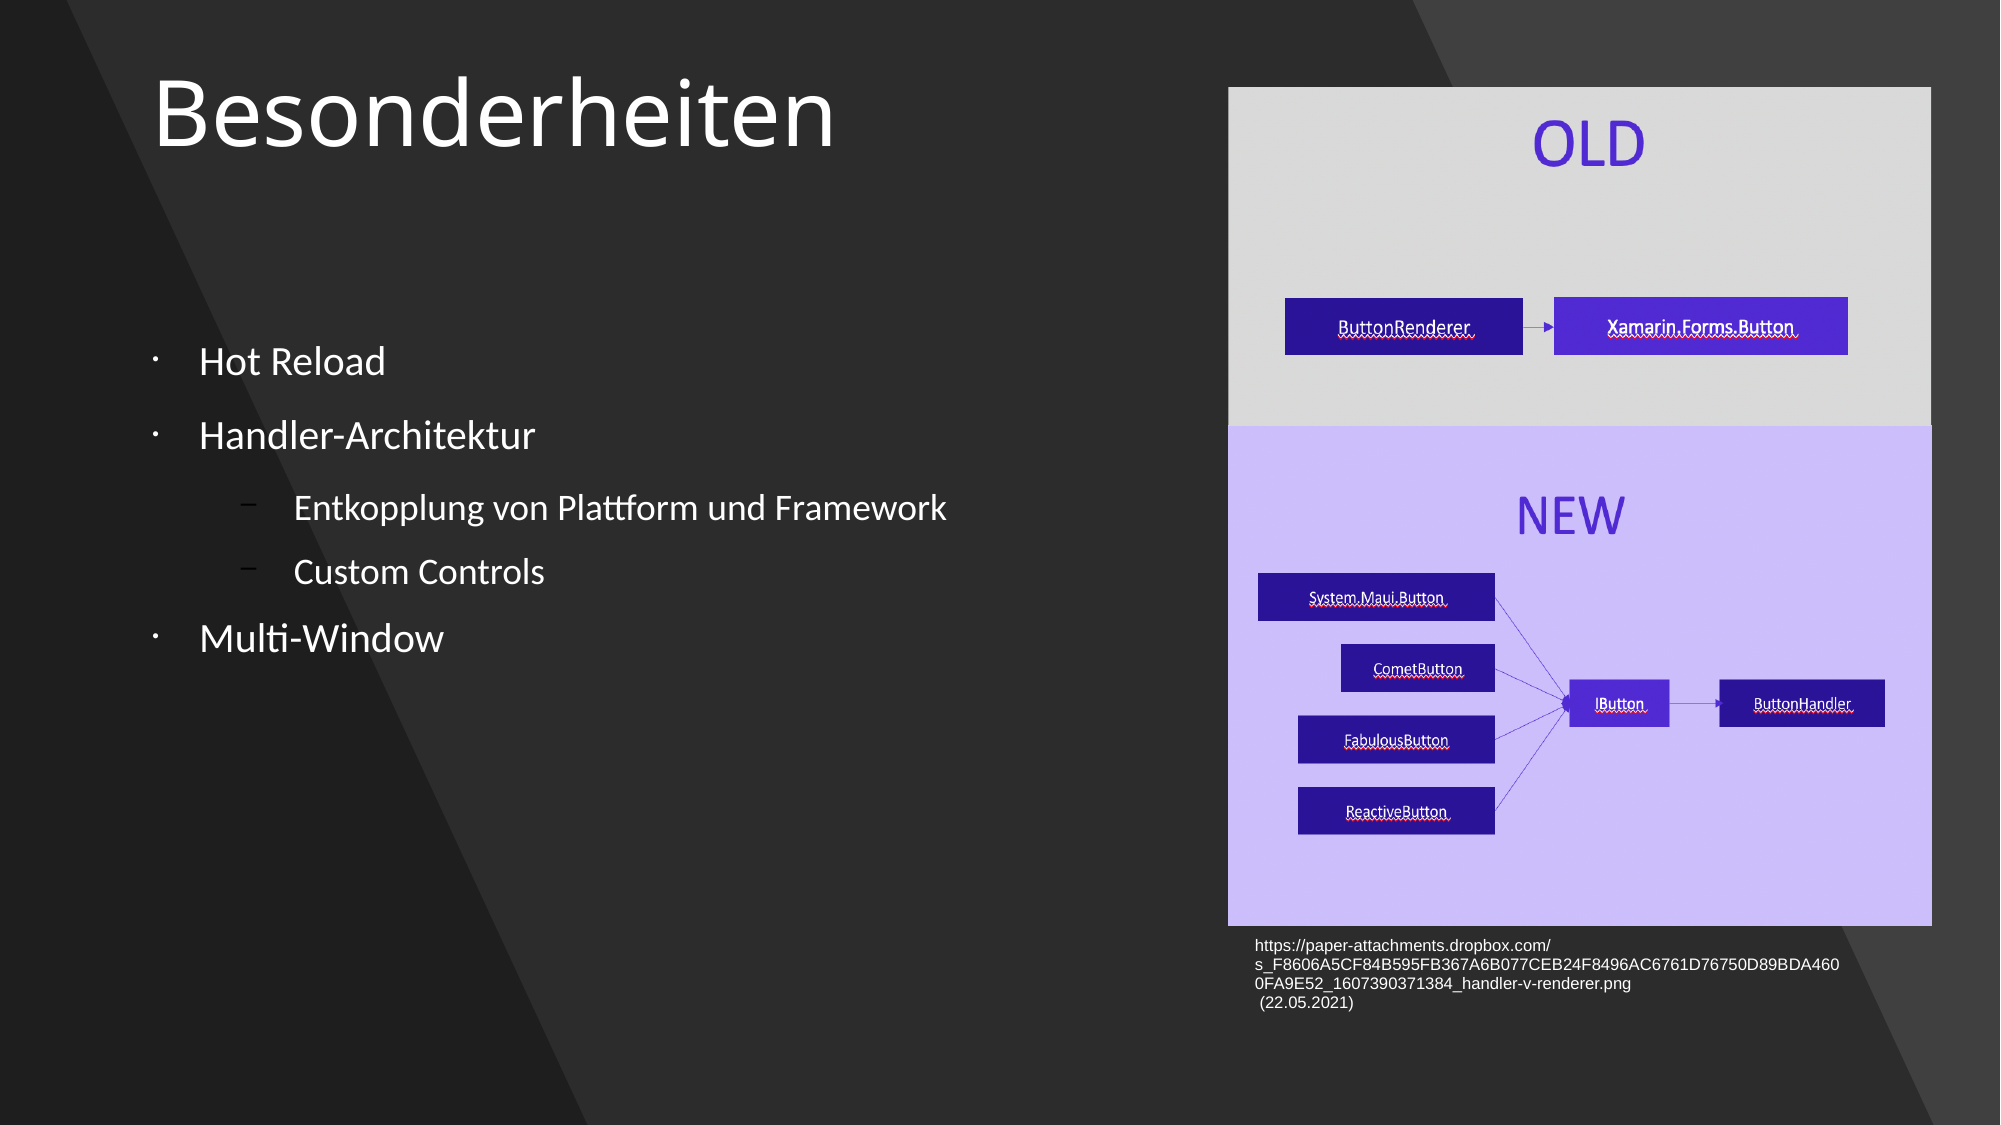

# Besonderheiten
Hot Reload
Handler-Architektur
Entkopplung von Plattform und Framework
Custom Controls
Multi-Window
https://paper-attachments.dropbox.com/s_F8606A5CF84B595FB367A6B077CEB24F8496AC6761D76750D89BDA4600FA9E52_1607390371384_handler-v-renderer.png
 (22.05.2021)